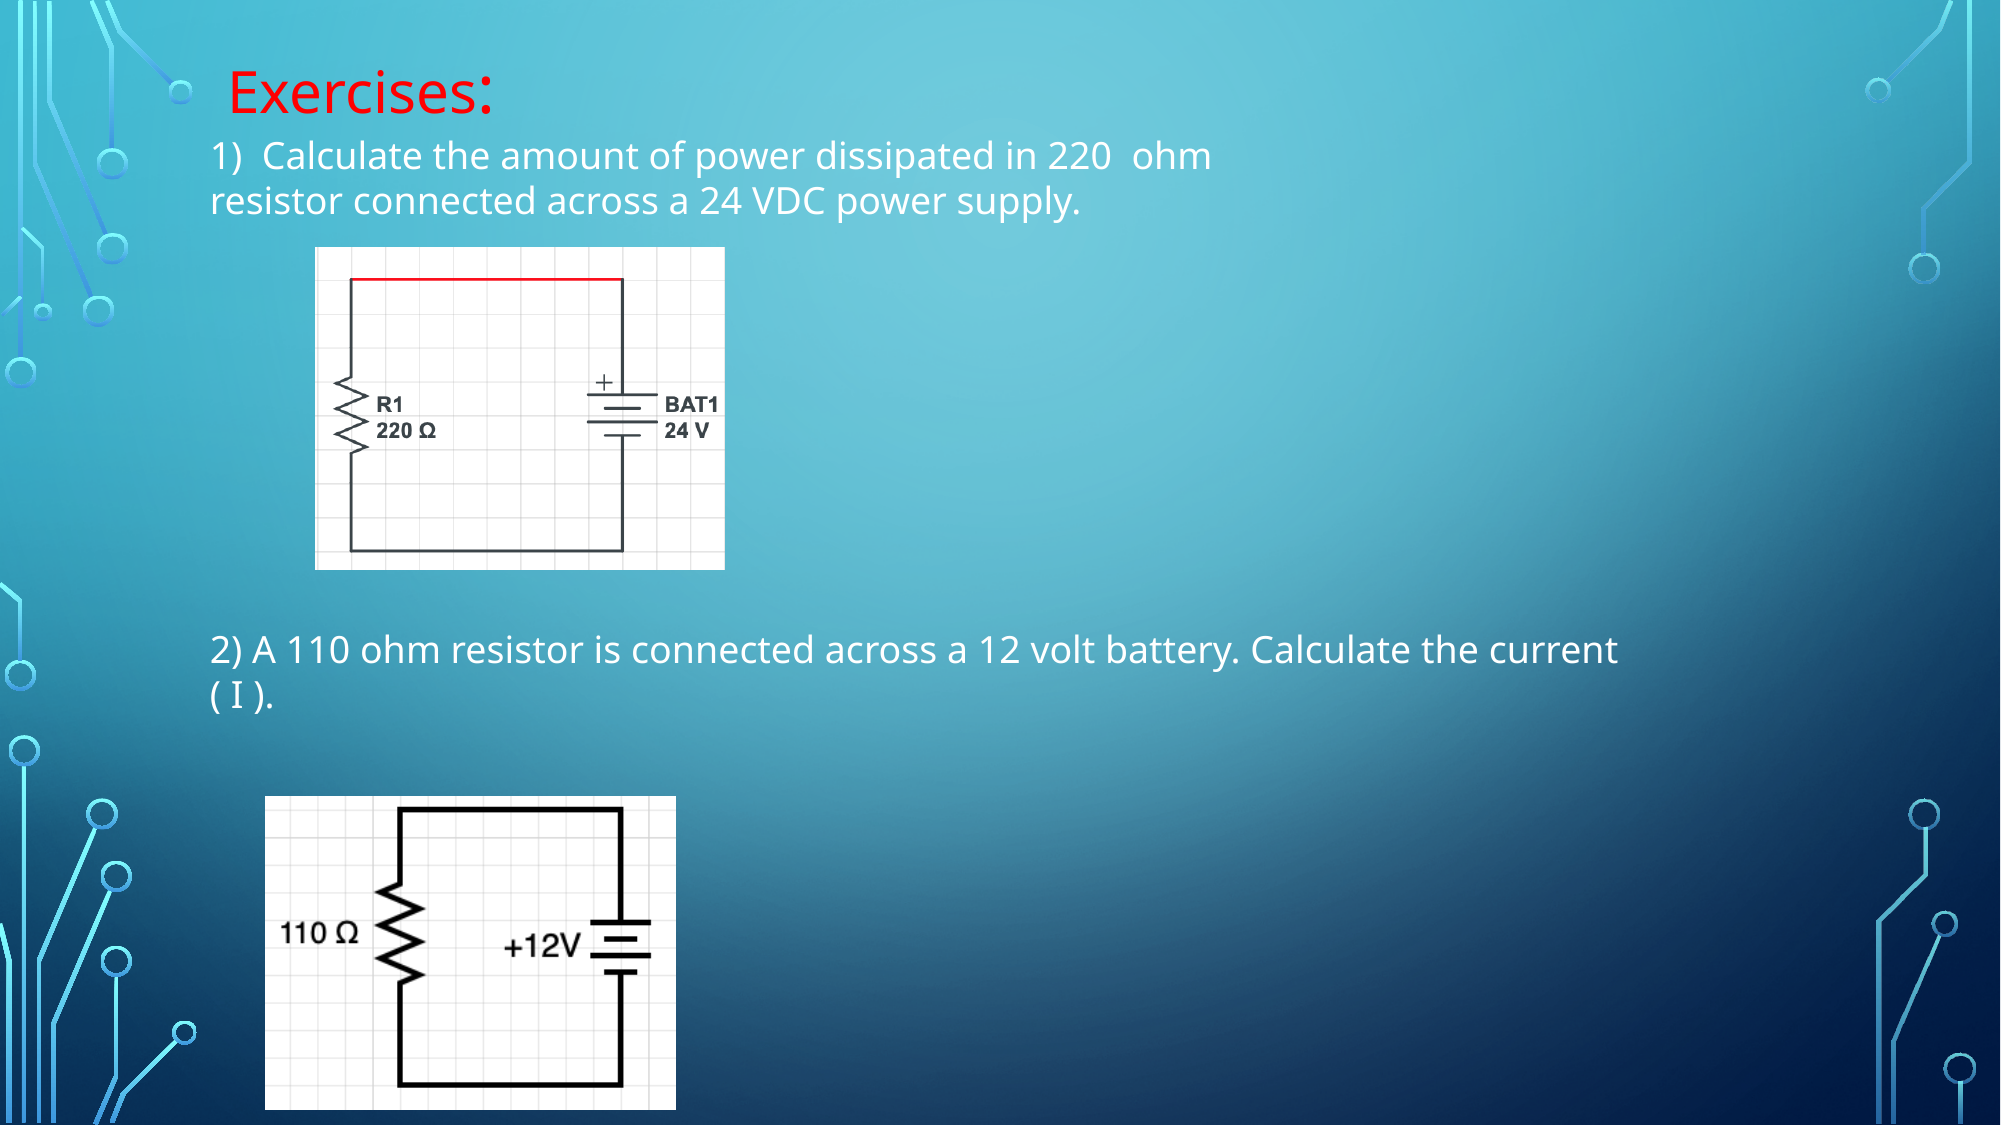

Exercises:
1) Calculate the amount of power dissipated in 220 ohm resistor connected across a 24 VDC power supply.
2) A 110 ohm resistor is connected across a 12 volt battery. Calculate the current ( I ).